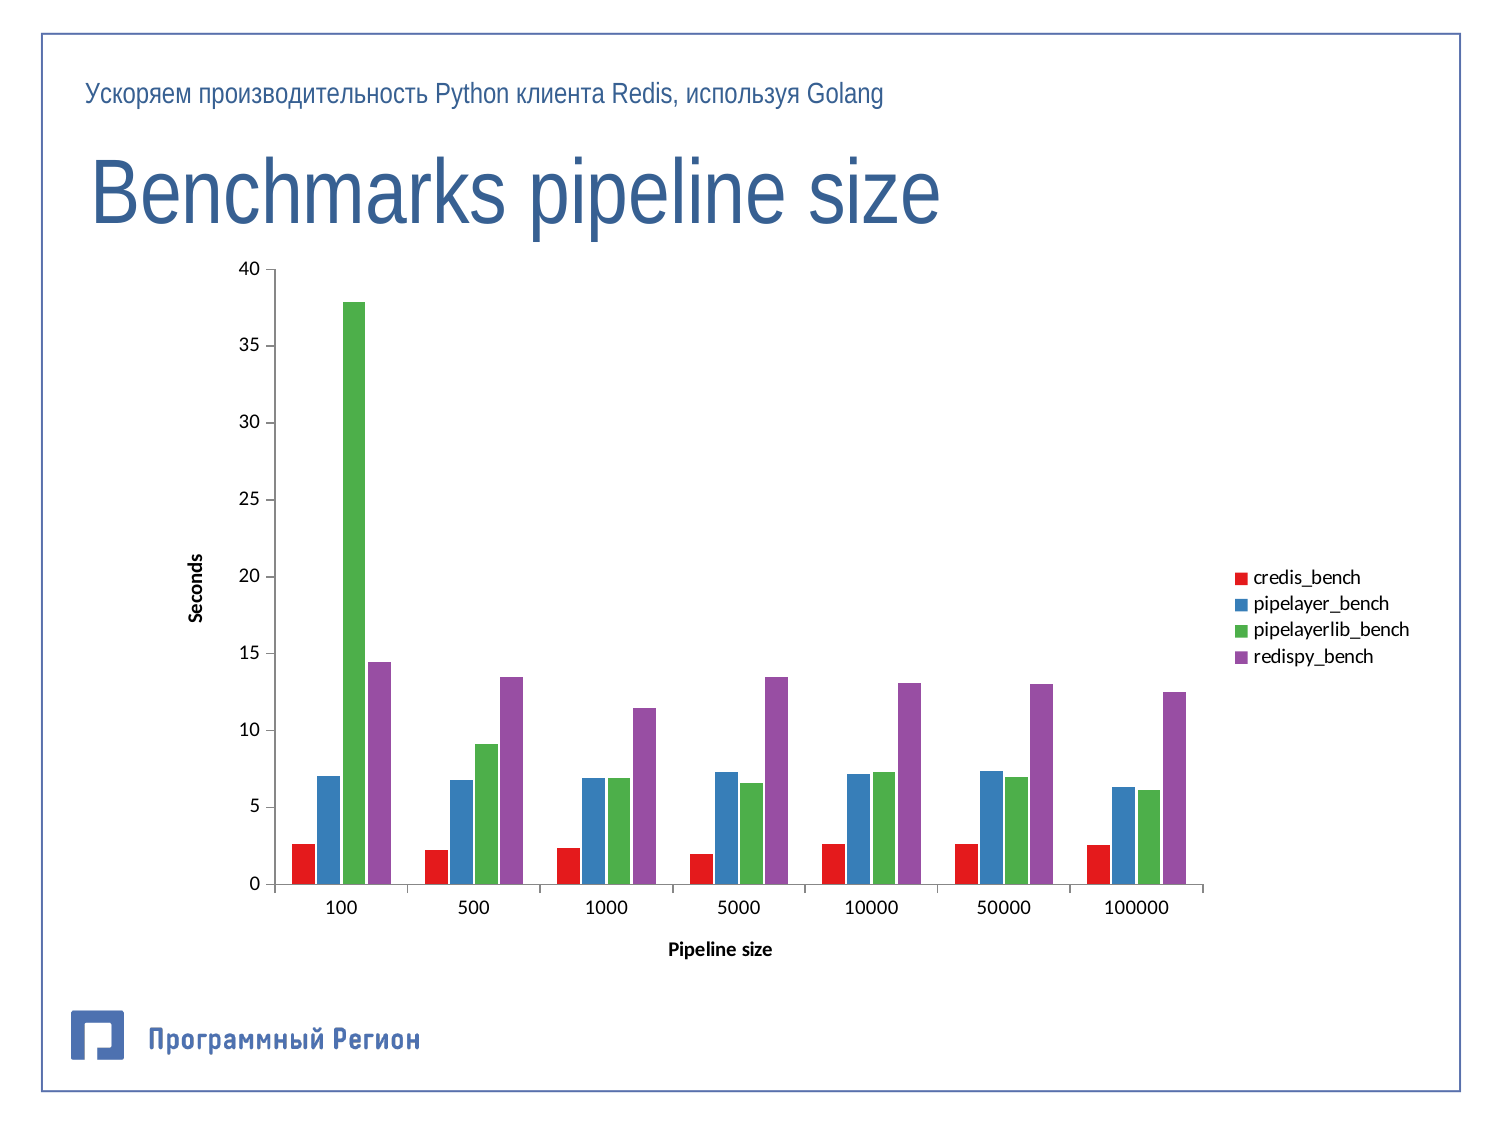

Ускоряем производительность Python клиента Redis, используя Golang
Benchmarks pipeline size
### Chart
| Category | credis_bench | pipelayer_bench | pipelayerlib_bench | redispy_bench |
|---|---|---|---|---|
| 100 | 2.59711527824402 | 7.07350730895996 | 37.8758437633514 | 14.4648776054382 |
| 500 | 2.22779583930969 | 6.80449843406677 | 9.14829230308533 | 13.5083882808685 |
| 1000 | 2.34198451042175 | 6.91941118240356 | 6.89633393287659 | 11.468279838562 |
| 5000 | 1.98018622398377 | 7.32498717308044 | 6.55879354476929 | 13.4733197689056 |
| 10000 | 2.59353113174439 | 7.1879243850708 | 7.2866222858429 | 13.098034620285 |
| 50000 | 2.61770510673523 | 7.37140965461731 | 6.95955085754395 | 13.0040202140808 |
| 100000 | 2.53977179527283 | 6.30268979072571 | 6.13785696029663 | 12.5112864971161 |